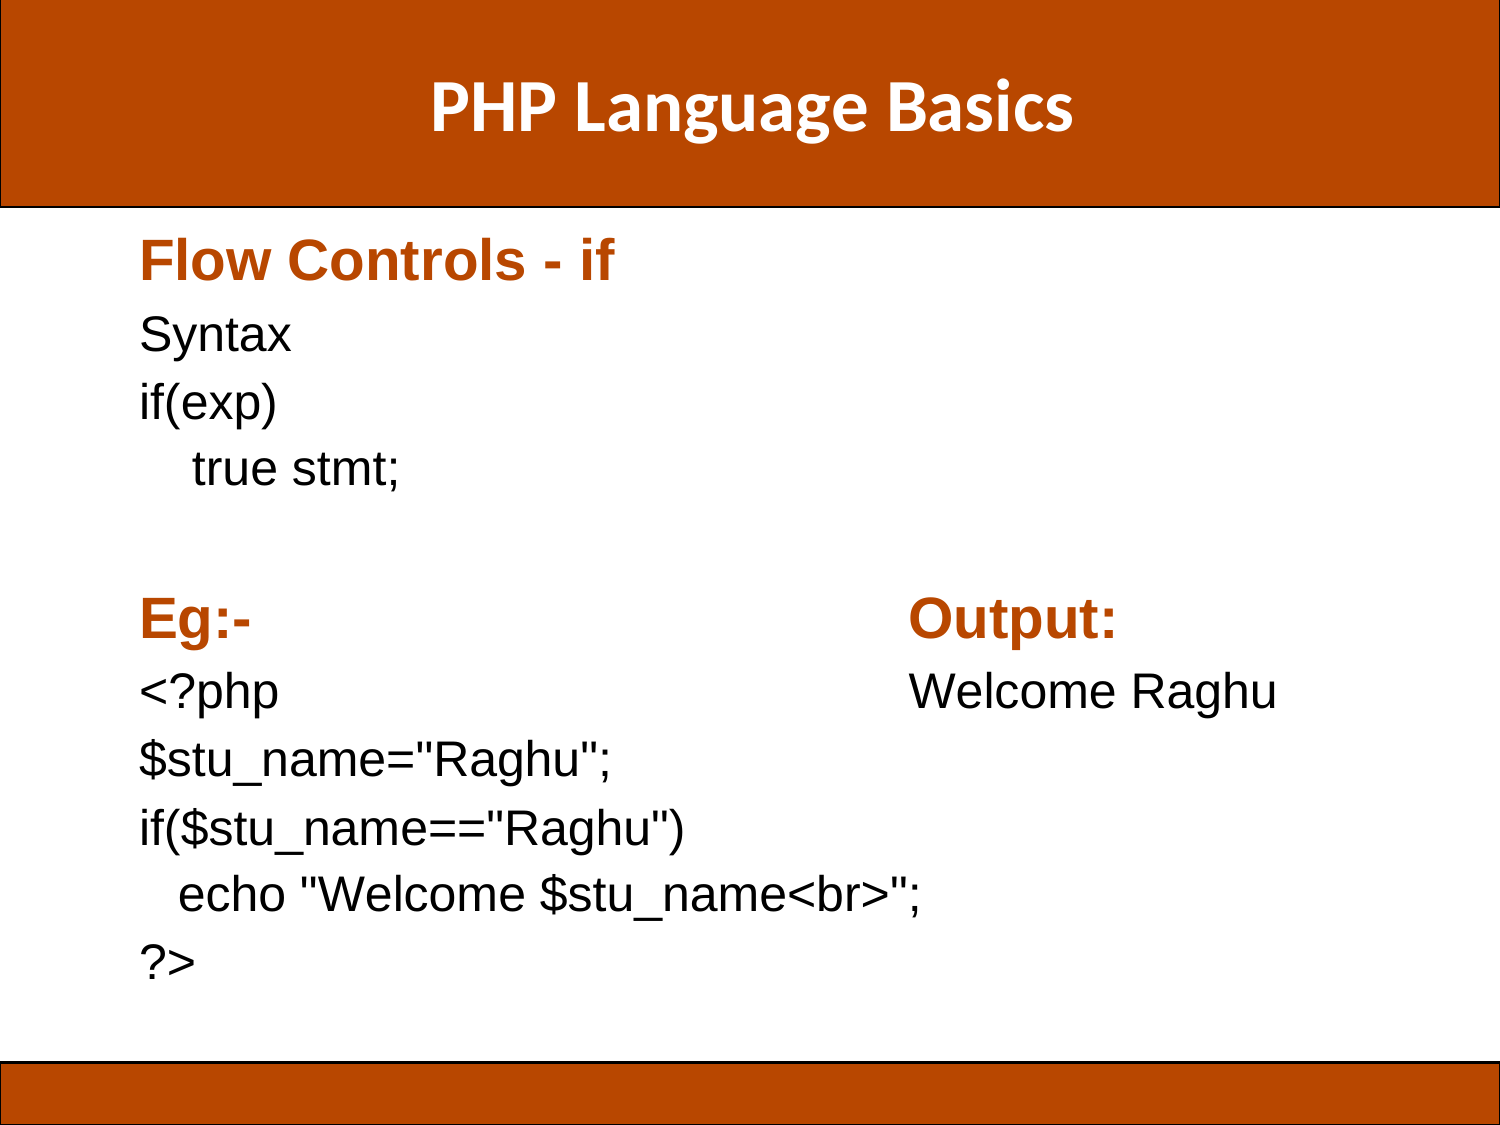

PHP Language Basics
# Flow Controls - if
Syntax
if(exp)
 true stmt;
Eg:-									Output:
<?php									Welcome Raghu
$stu_name="Raghu";
if($stu_name=="Raghu")
 echo "Welcome $stu_name<br>";
?>